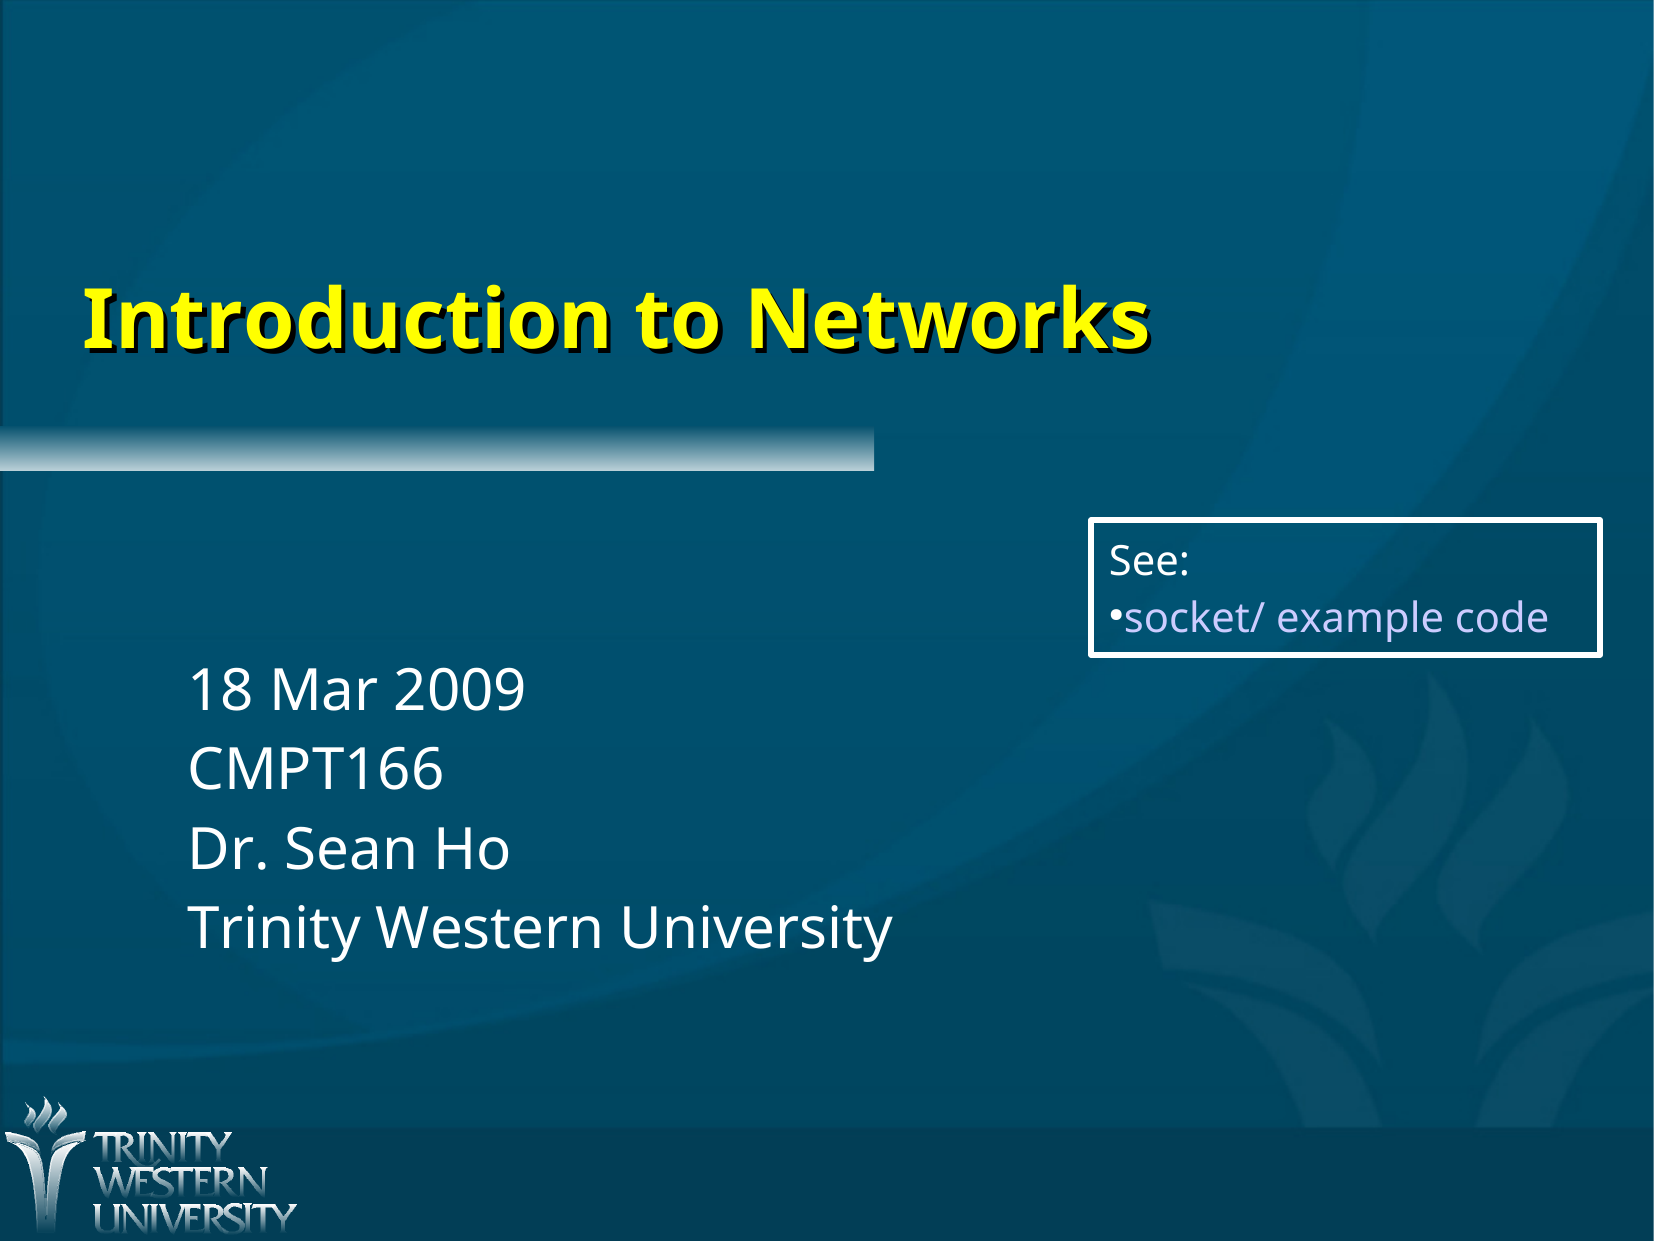

# Introduction to Networks
18 Mar 2009
CMPT166
Dr. Sean Ho
Trinity Western University
See:
socket/ example code